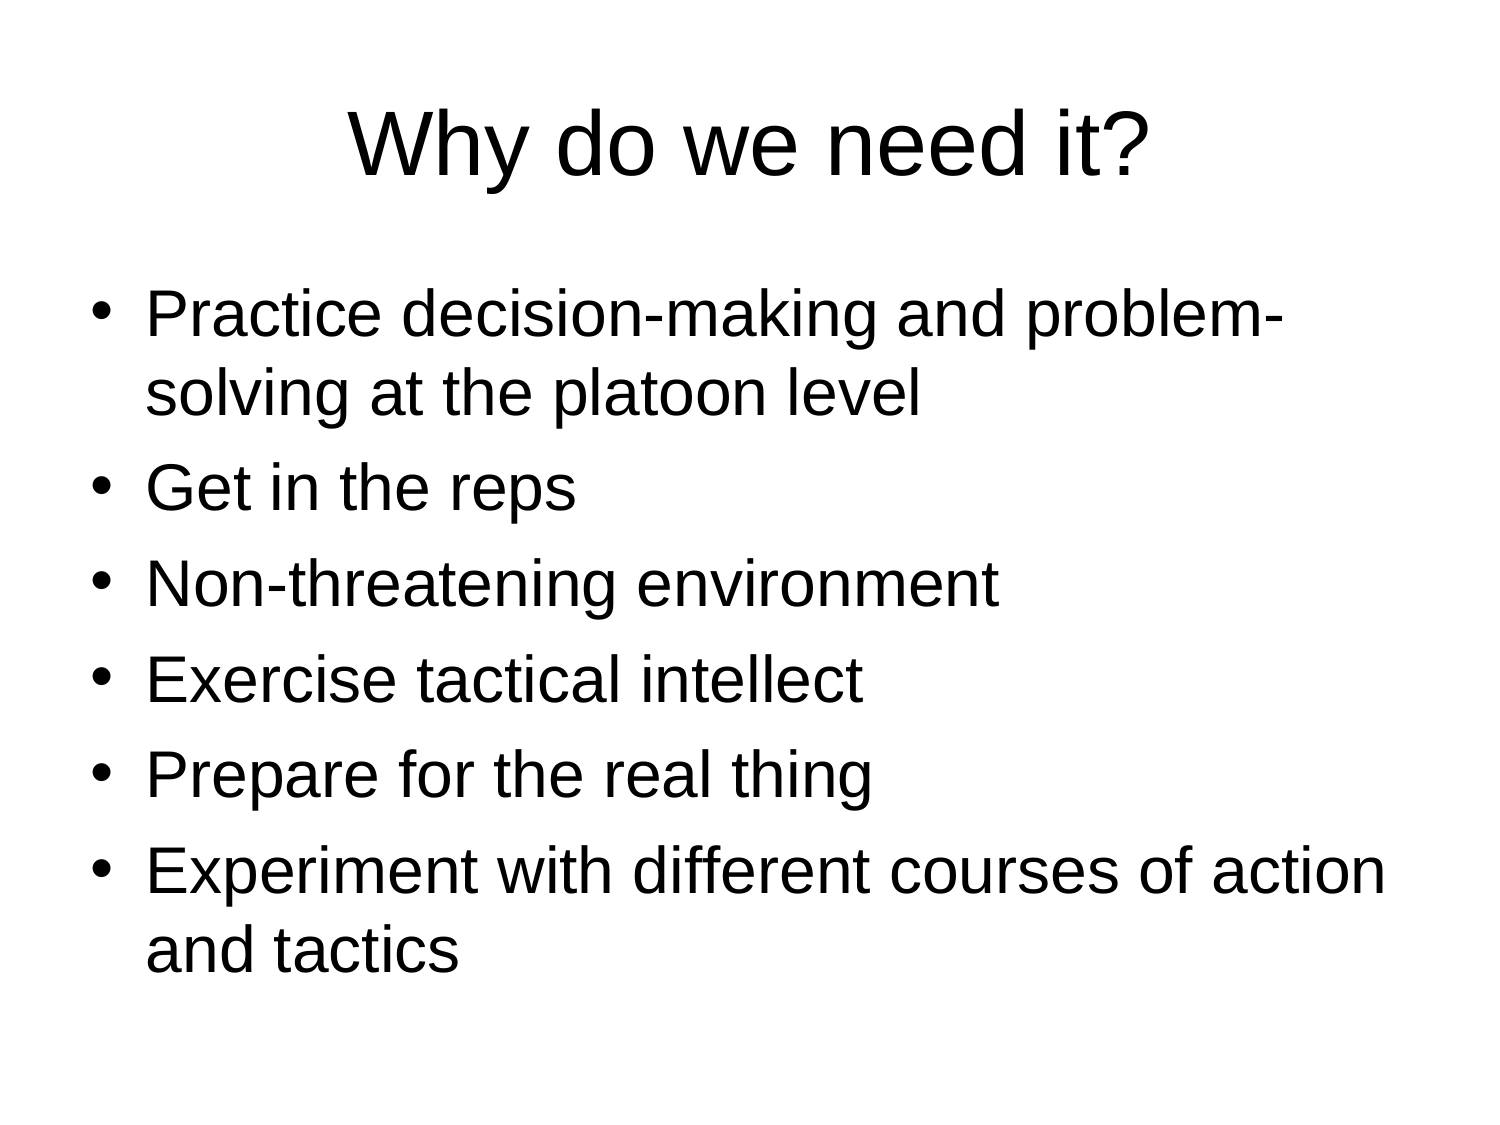

# Why do we need it?
Practice decision-making and problem-solving at the platoon level
Get in the reps
Non-threatening environment
Exercise tactical intellect
Prepare for the real thing
Experiment with different courses of action and tactics